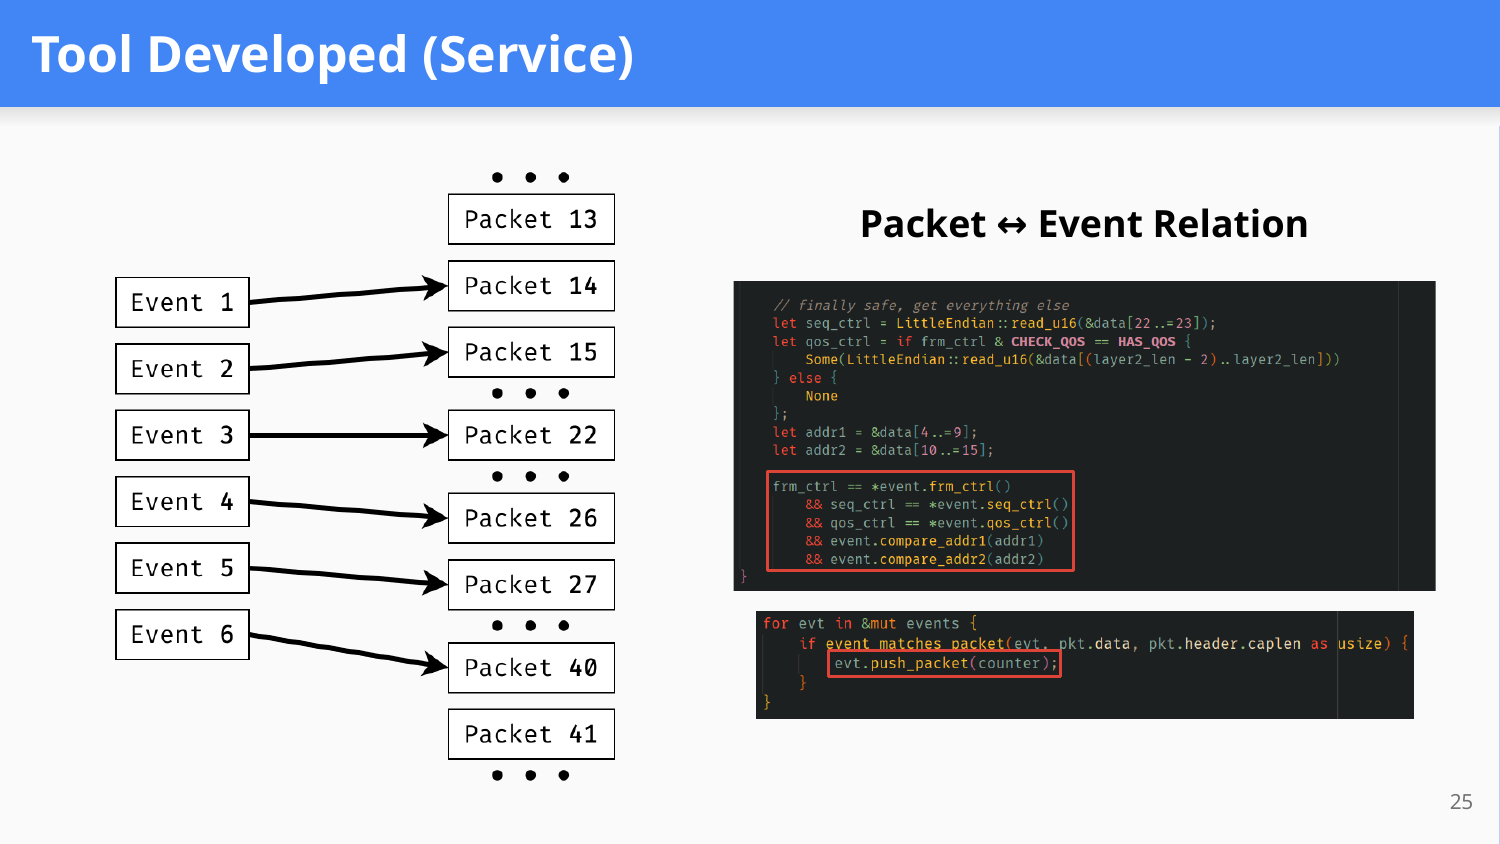

# Tool Developed (Service)
Packet ↔ Event Relation